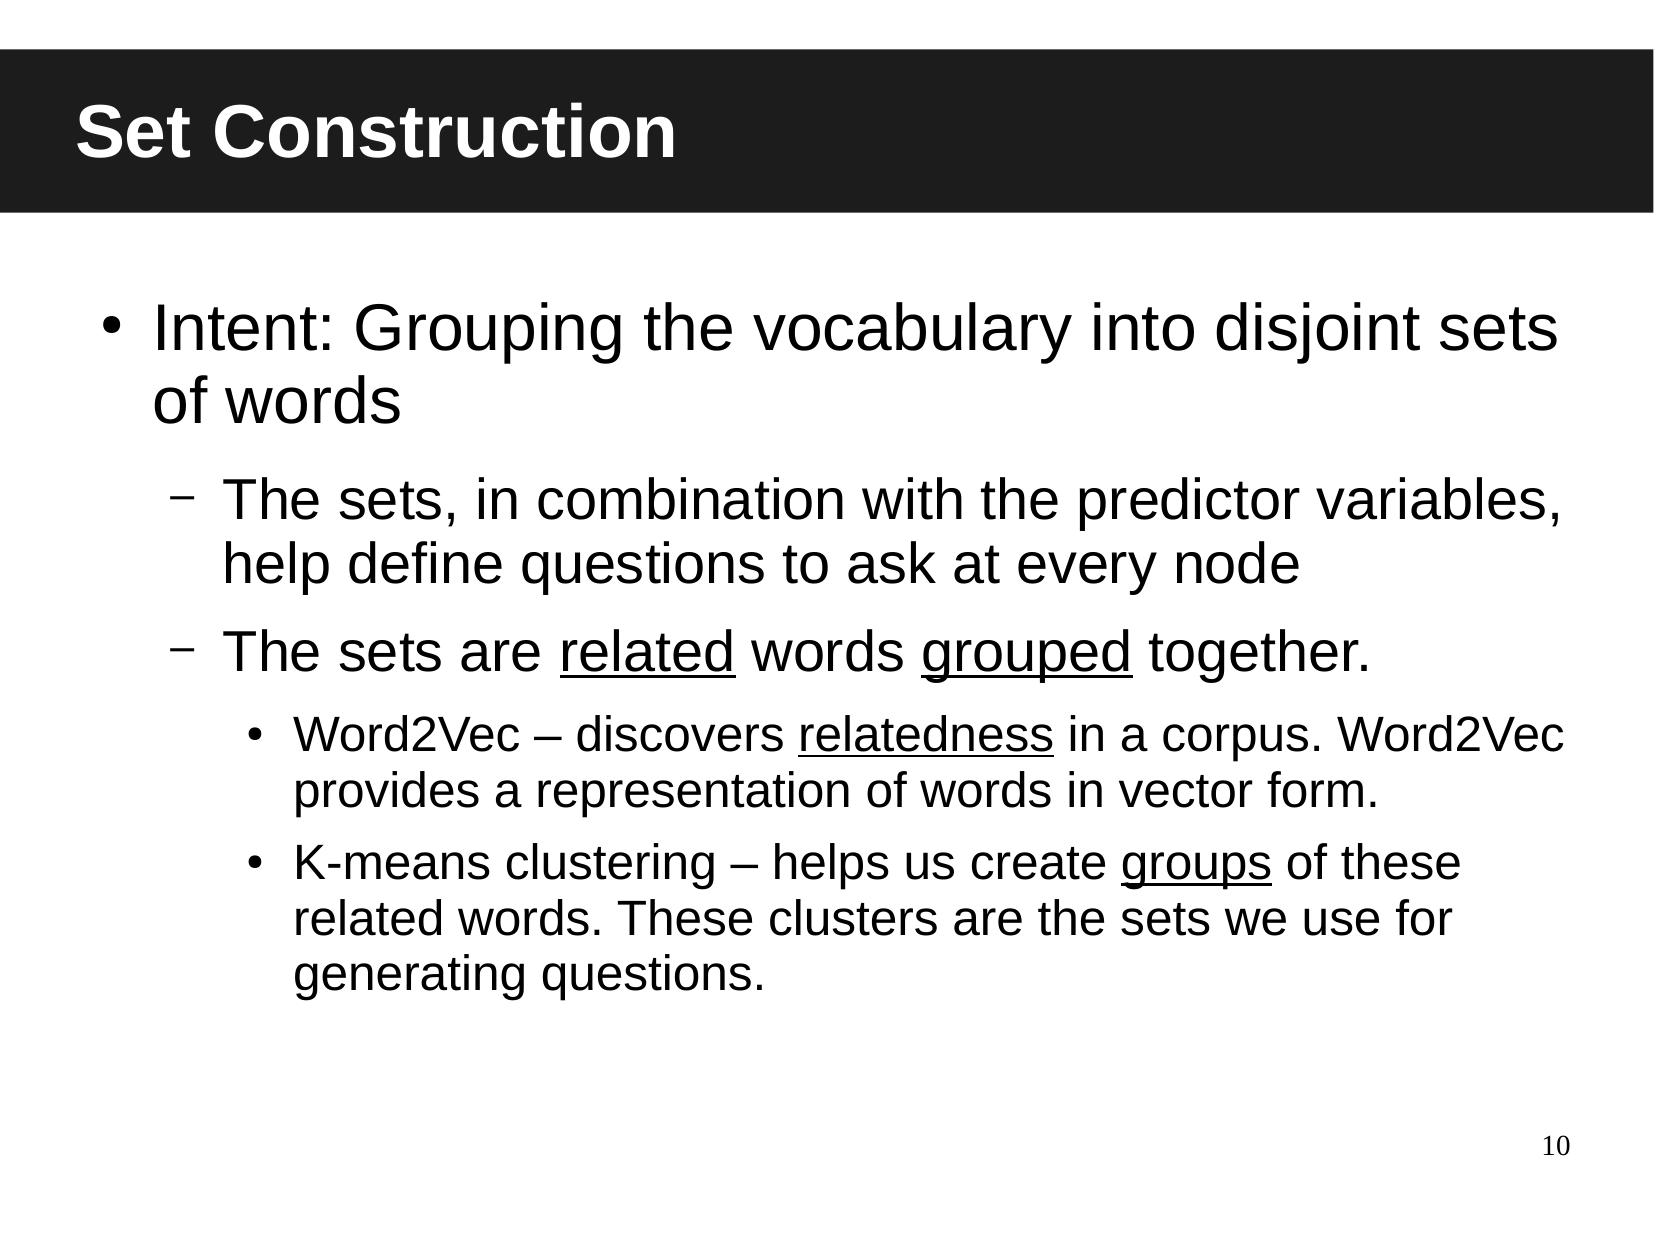

# Set Construction
Intent: Grouping the vocabulary into disjoint sets of words
The sets, in combination with the predictor variables, help define questions to ask at every node
The sets are related words grouped together.
Word2Vec – discovers relatedness in a corpus. Word2Vec provides a representation of words in vector form.
K-means clustering – helps us create groups of these related words. These clusters are the sets we use for generating questions.
10